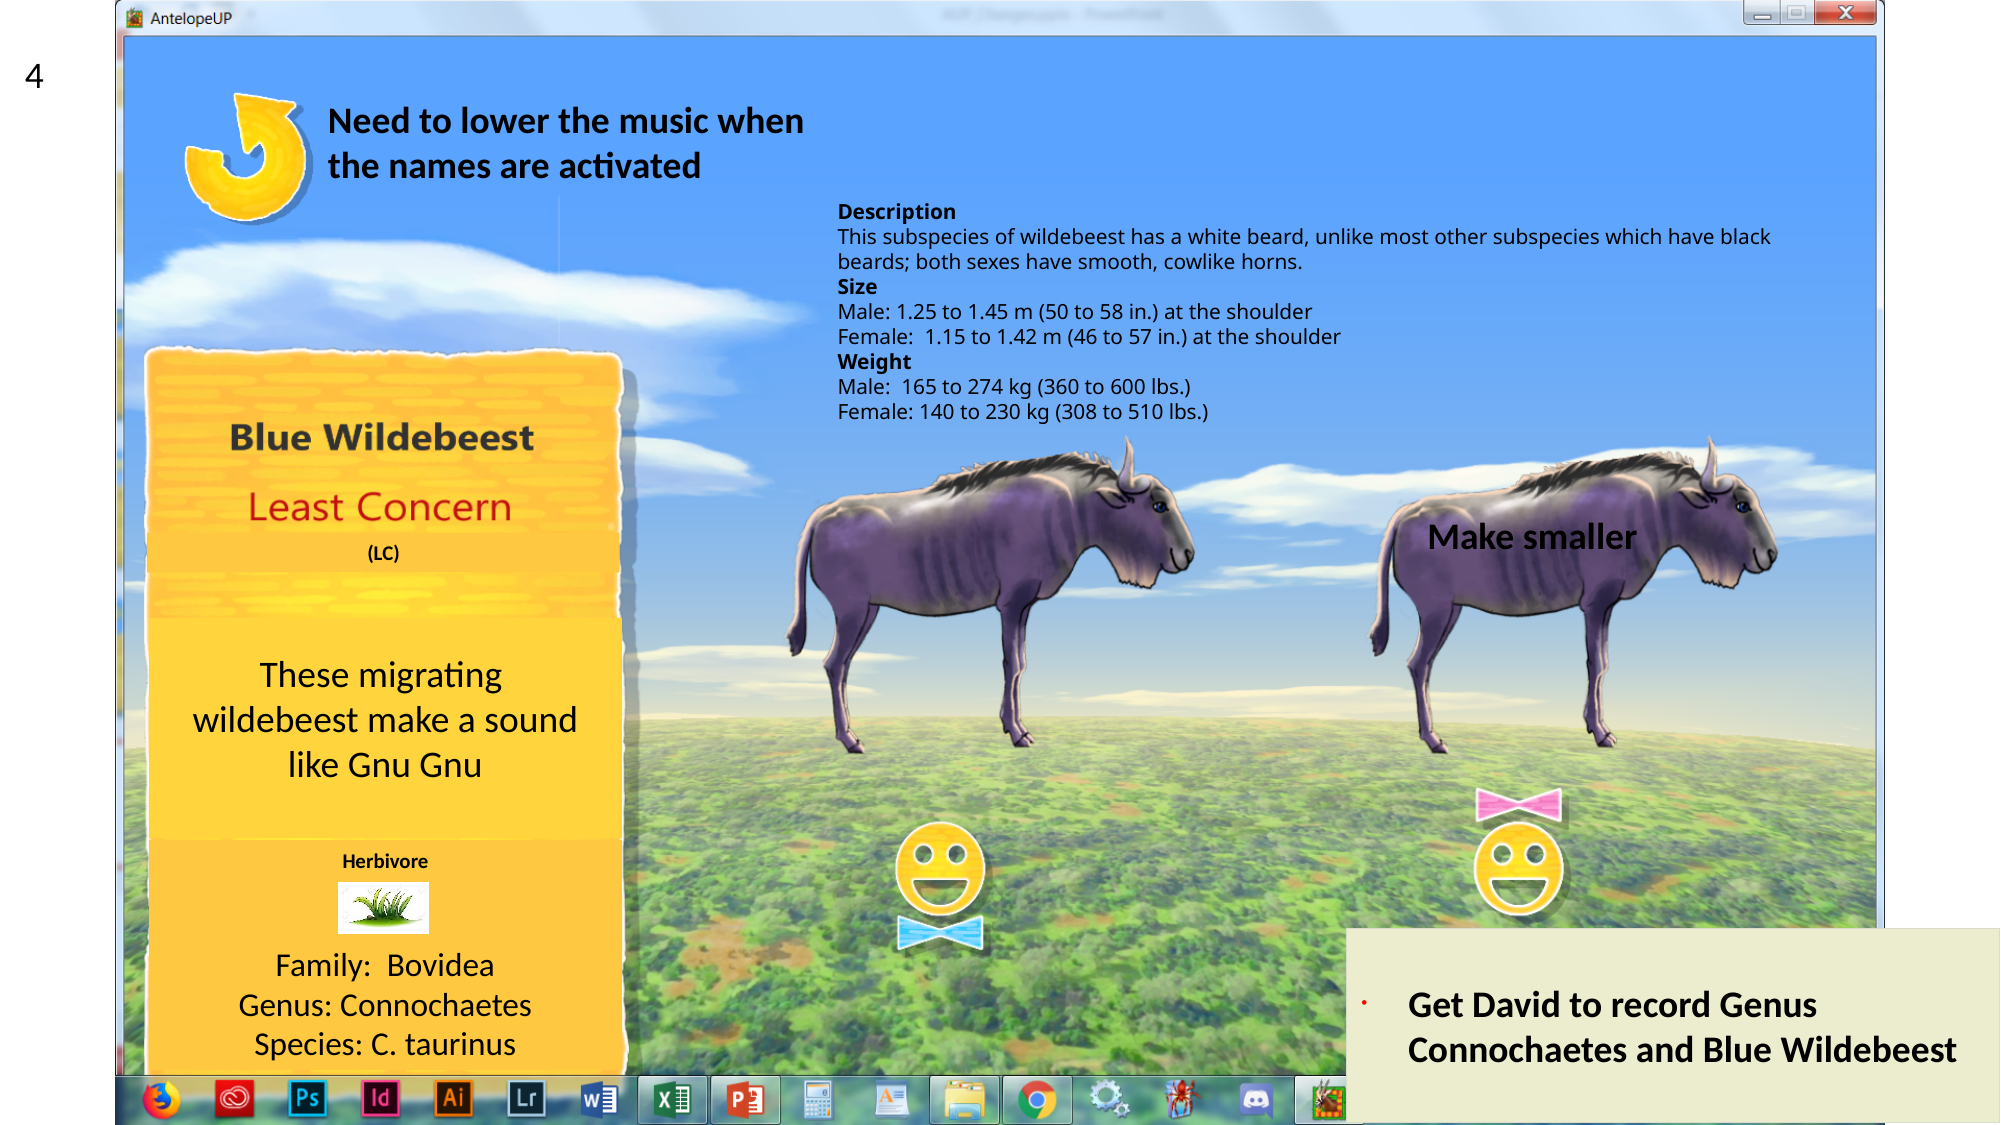

4
Need to lower the music when the names are activated
Description
This subspecies of wildebeest has a white beard, unlike most other subspecies which have black beards; both sexes have smooth, cowlike horns.
Size
Male: 1.25 to 1.45 m (50 to 58 in.) at the shoulder
Female:  1.15 to 1.42 m (46 to 57 in.) at the shoulder
Weight
Male:  165 to 274 kg (360 to 600 lbs.)
Female: 140 to 230 kg (308 to 510 lbs.)
Make smaller
(LC)
These migrating
wildebeest make a sound like Gnu Gnu
Herbivore
Get David to record Genus Connochaetes and Blue Wildebeest
Family: Bovidea
Genus: Connochaetes
Species: C. taurinus